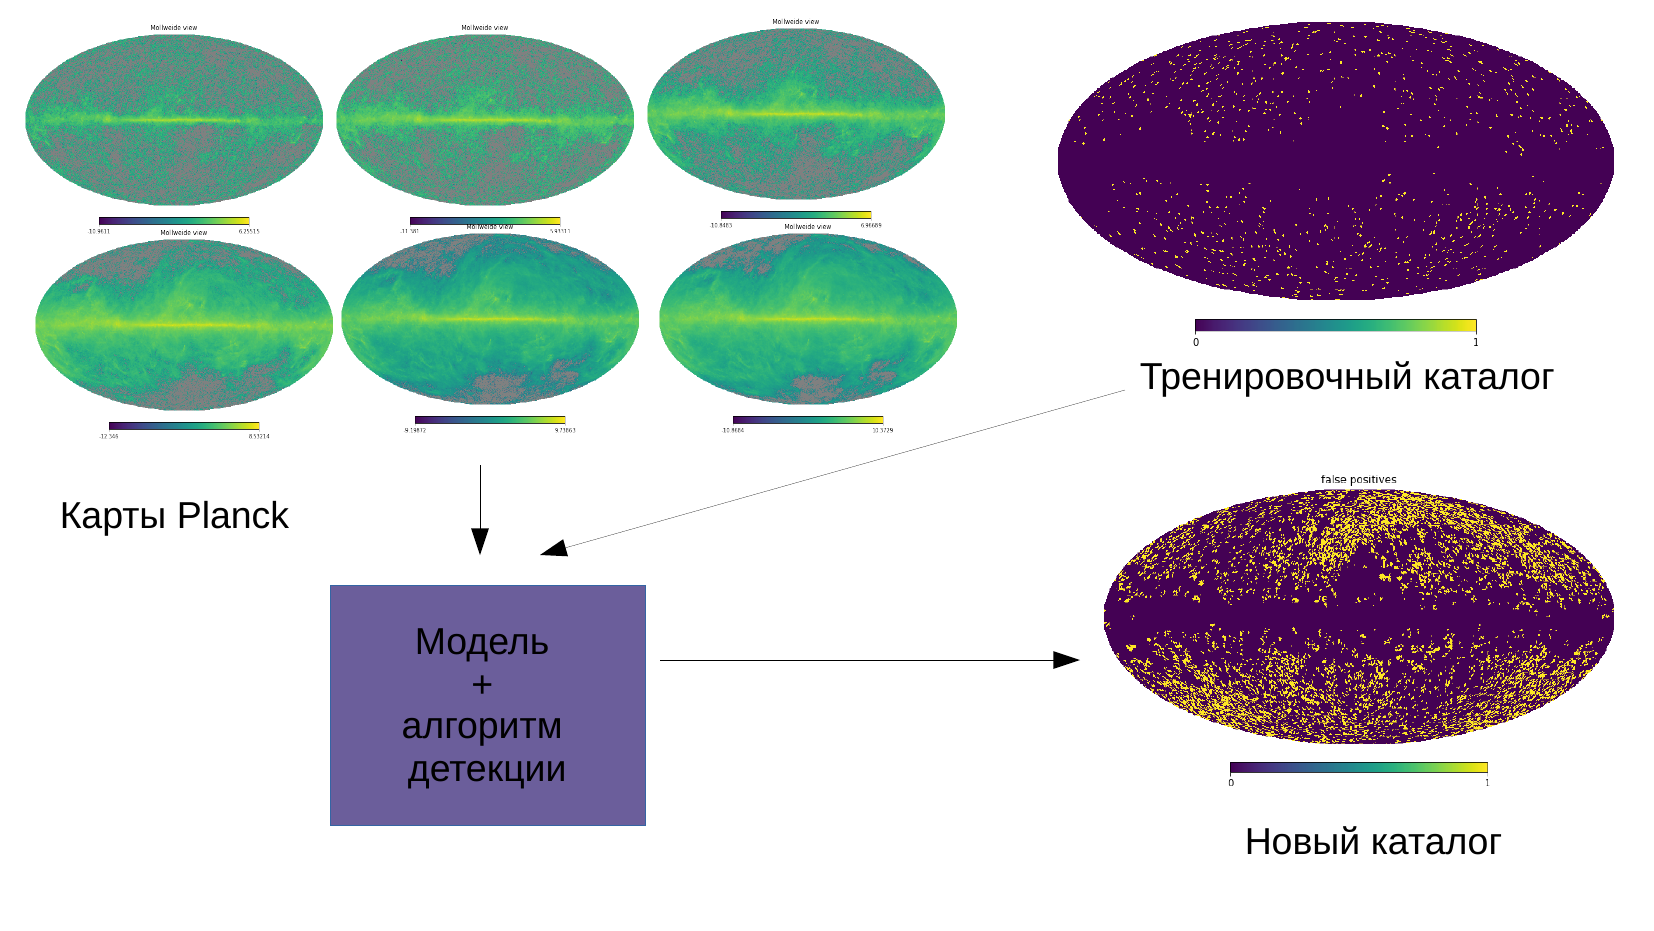

Тренировочный каталог
Карты Planck
Модель
+
алгоритм
детекции
Новый каталог